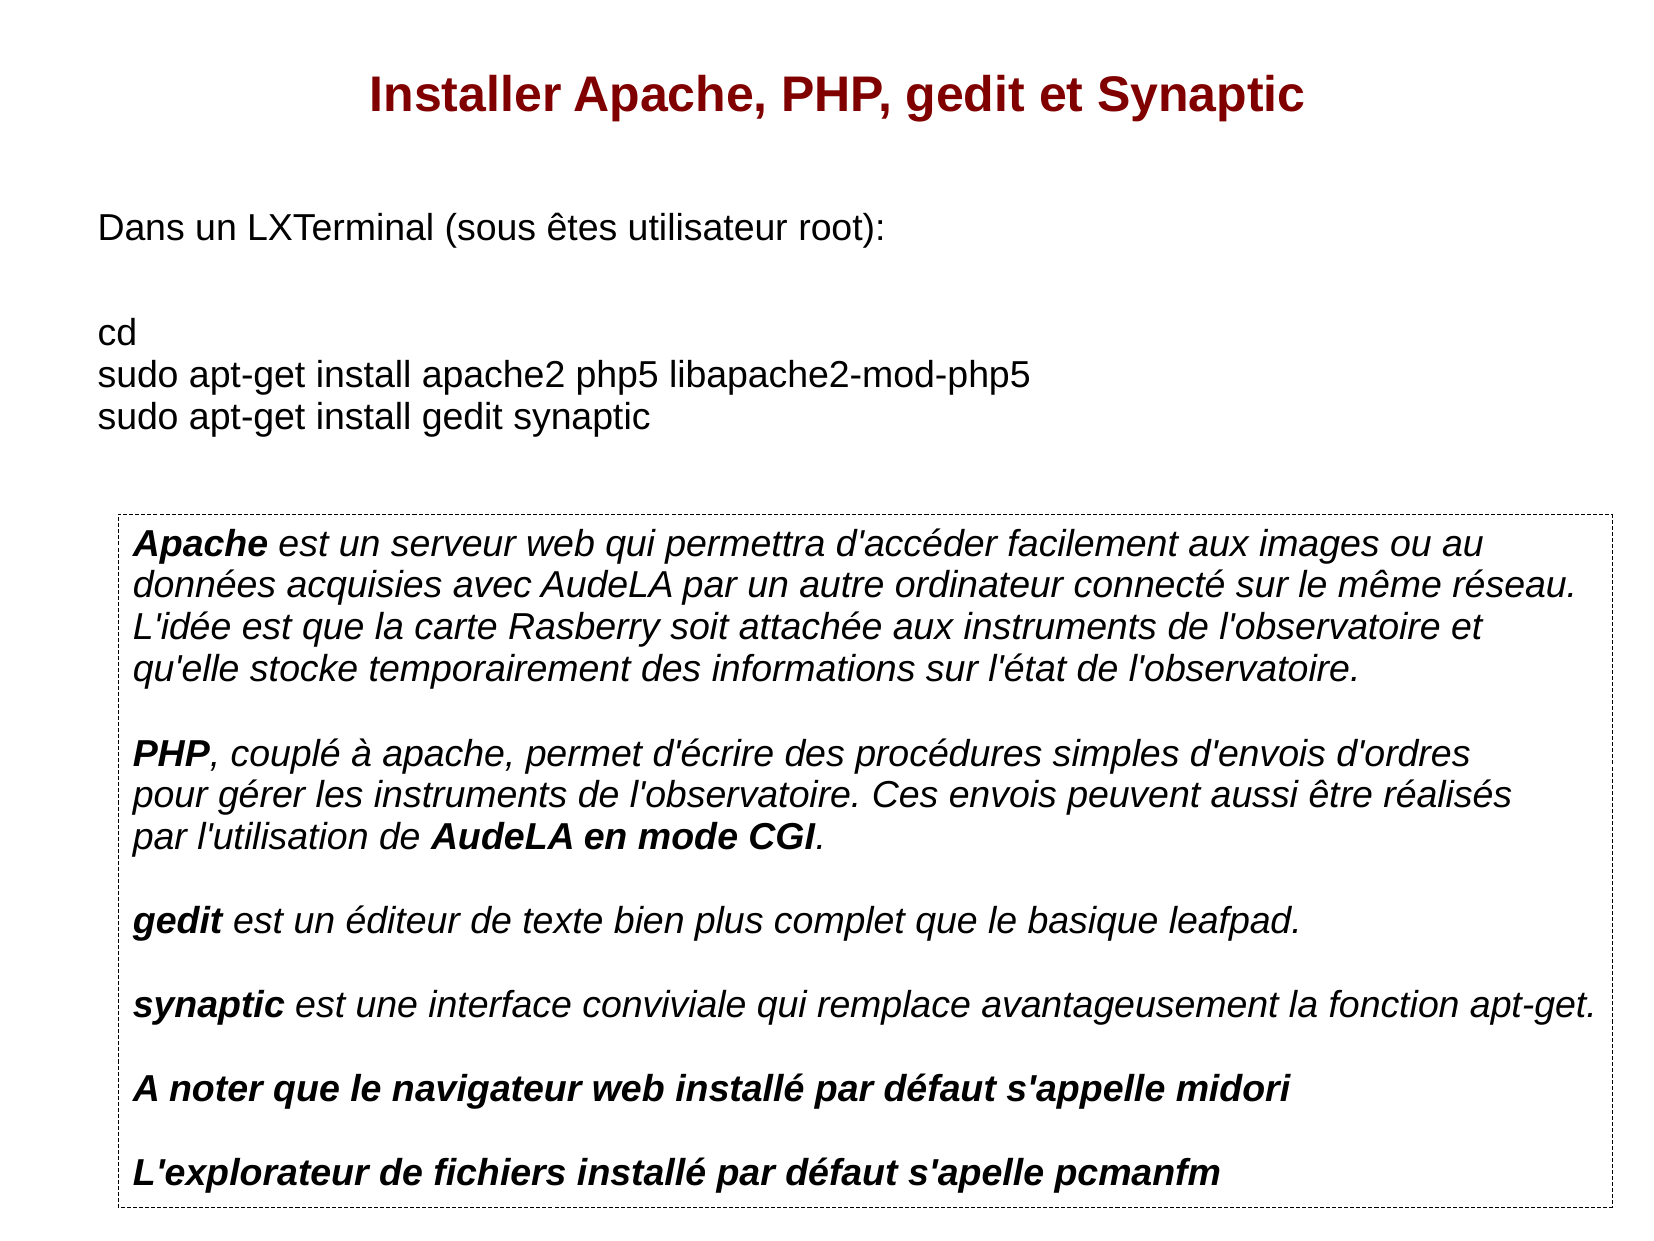

Installer Apache, PHP, gedit et Synaptic
Dans un LXTerminal (sous êtes utilisateur root):
cd
sudo apt-get install apache2 php5 libapache2-mod-php5
sudo apt-get install gedit synaptic
Apache est un serveur web qui permettra d'accéder facilement aux images ou au
données acquisies avec AudeLA par un autre ordinateur connecté sur le même réseau.
L'idée est que la carte Rasberry soit attachée aux instruments de l'observatoire et
qu'elle stocke temporairement des informations sur l'état de l'observatoire.
PHP, couplé à apache, permet d'écrire des procédures simples d'envois d'ordres
pour gérer les instruments de l'observatoire. Ces envois peuvent aussi être réalisés
par l'utilisation de AudeLA en mode CGI.
gedit est un éditeur de texte bien plus complet que le basique leafpad.
synaptic est une interface conviviale qui remplace avantageusement la fonction apt-get.
A noter que le navigateur web installé par défaut s'appelle midori
L'explorateur de fichiers installé par défaut s'apelle pcmanfm